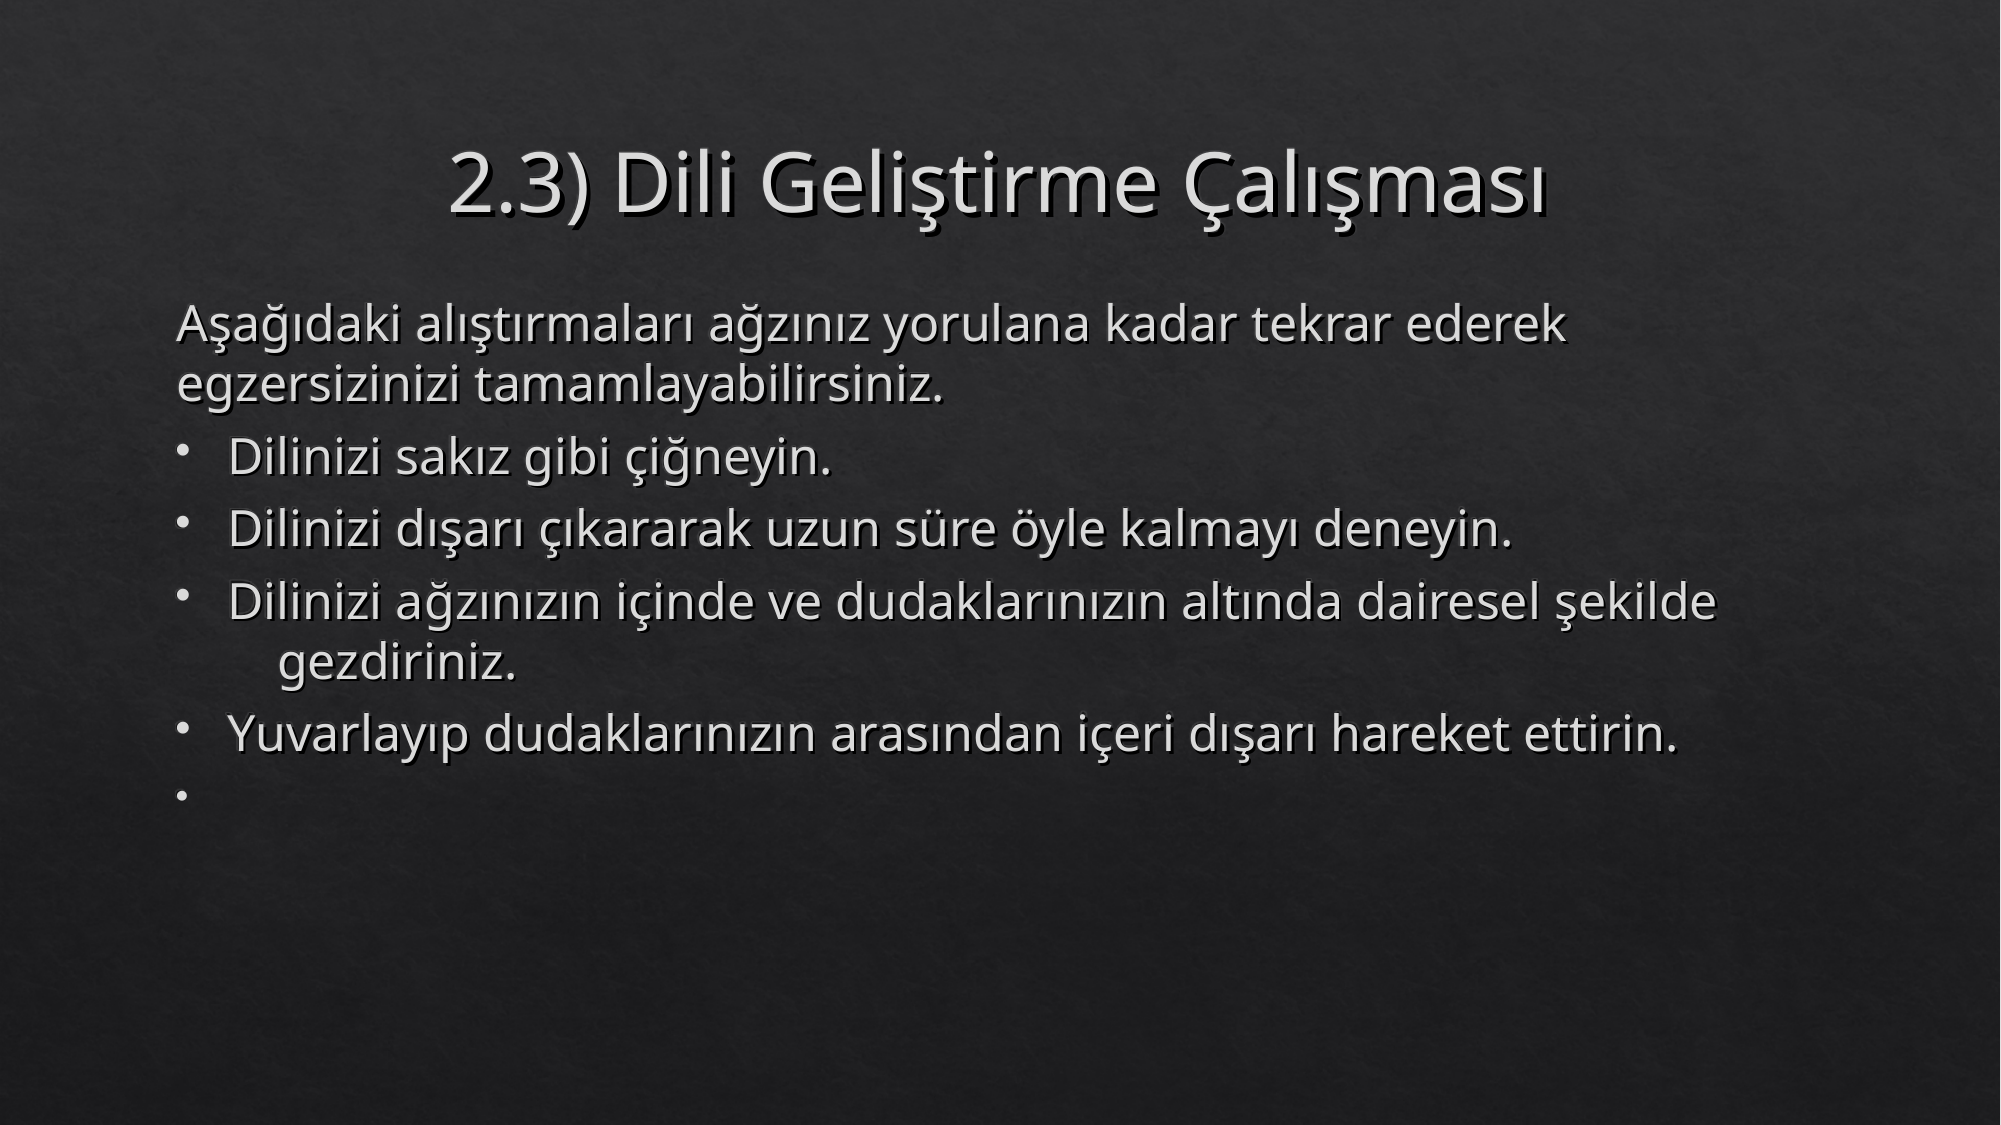

# 2.3) Dili Geliştirme Çalışması
Aşağıdaki alıştırmaları ağzınız yorulana kadar tekrar ederek egzersizinizi tamamlayabilirsiniz.
Dilinizi sakız gibi çiğneyin.
Dilinizi dışarı çıkararak uzun süre öyle kalmayı deneyin.
Dilinizi ağzınızın içinde ve dudaklarınızın altında dairesel şekilde gezdiriniz.
Yuvarlayıp dudaklarınızın arasından içeri dışarı hareket ettirin.